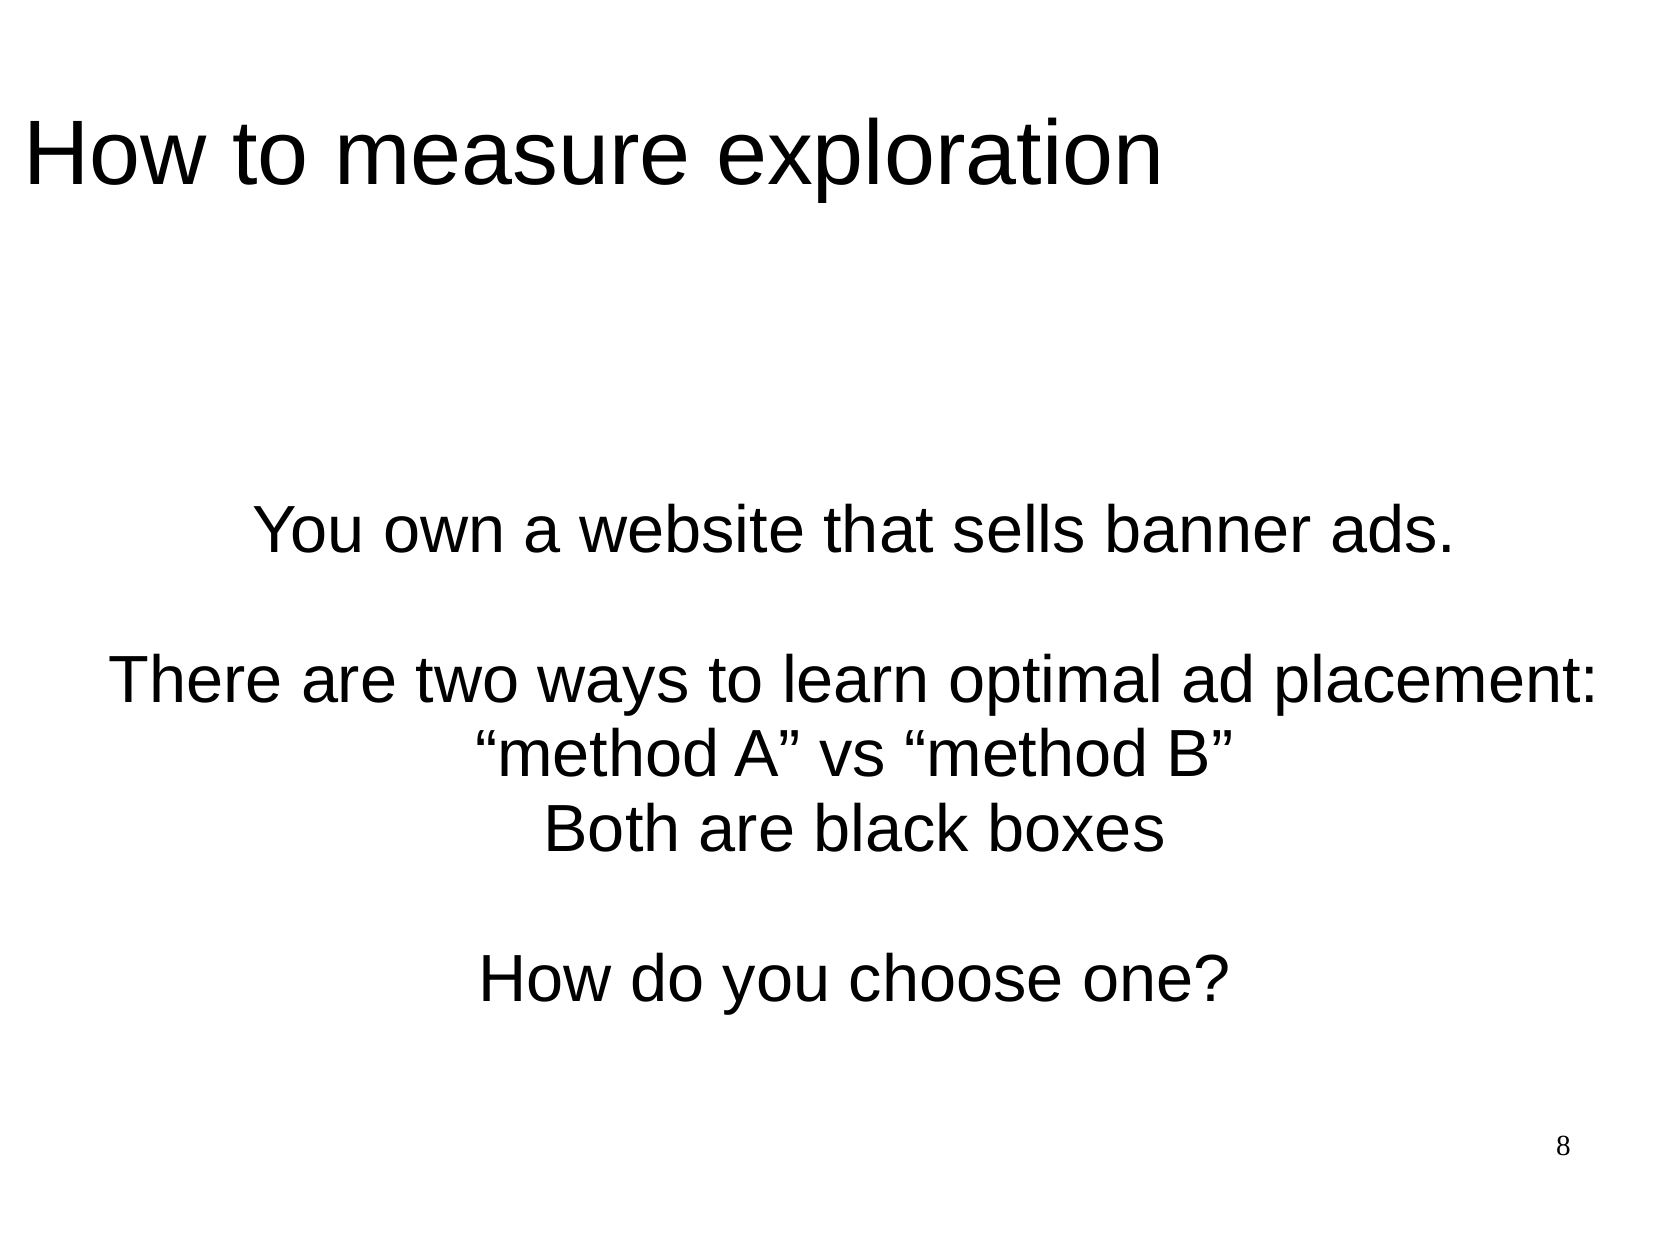

# How to measure exploration
You own a website that sells banner ads.
There are two ways to learn optimal ad placement:
“method A” vs “method B”
Both are black boxes
How do you choose one?
8